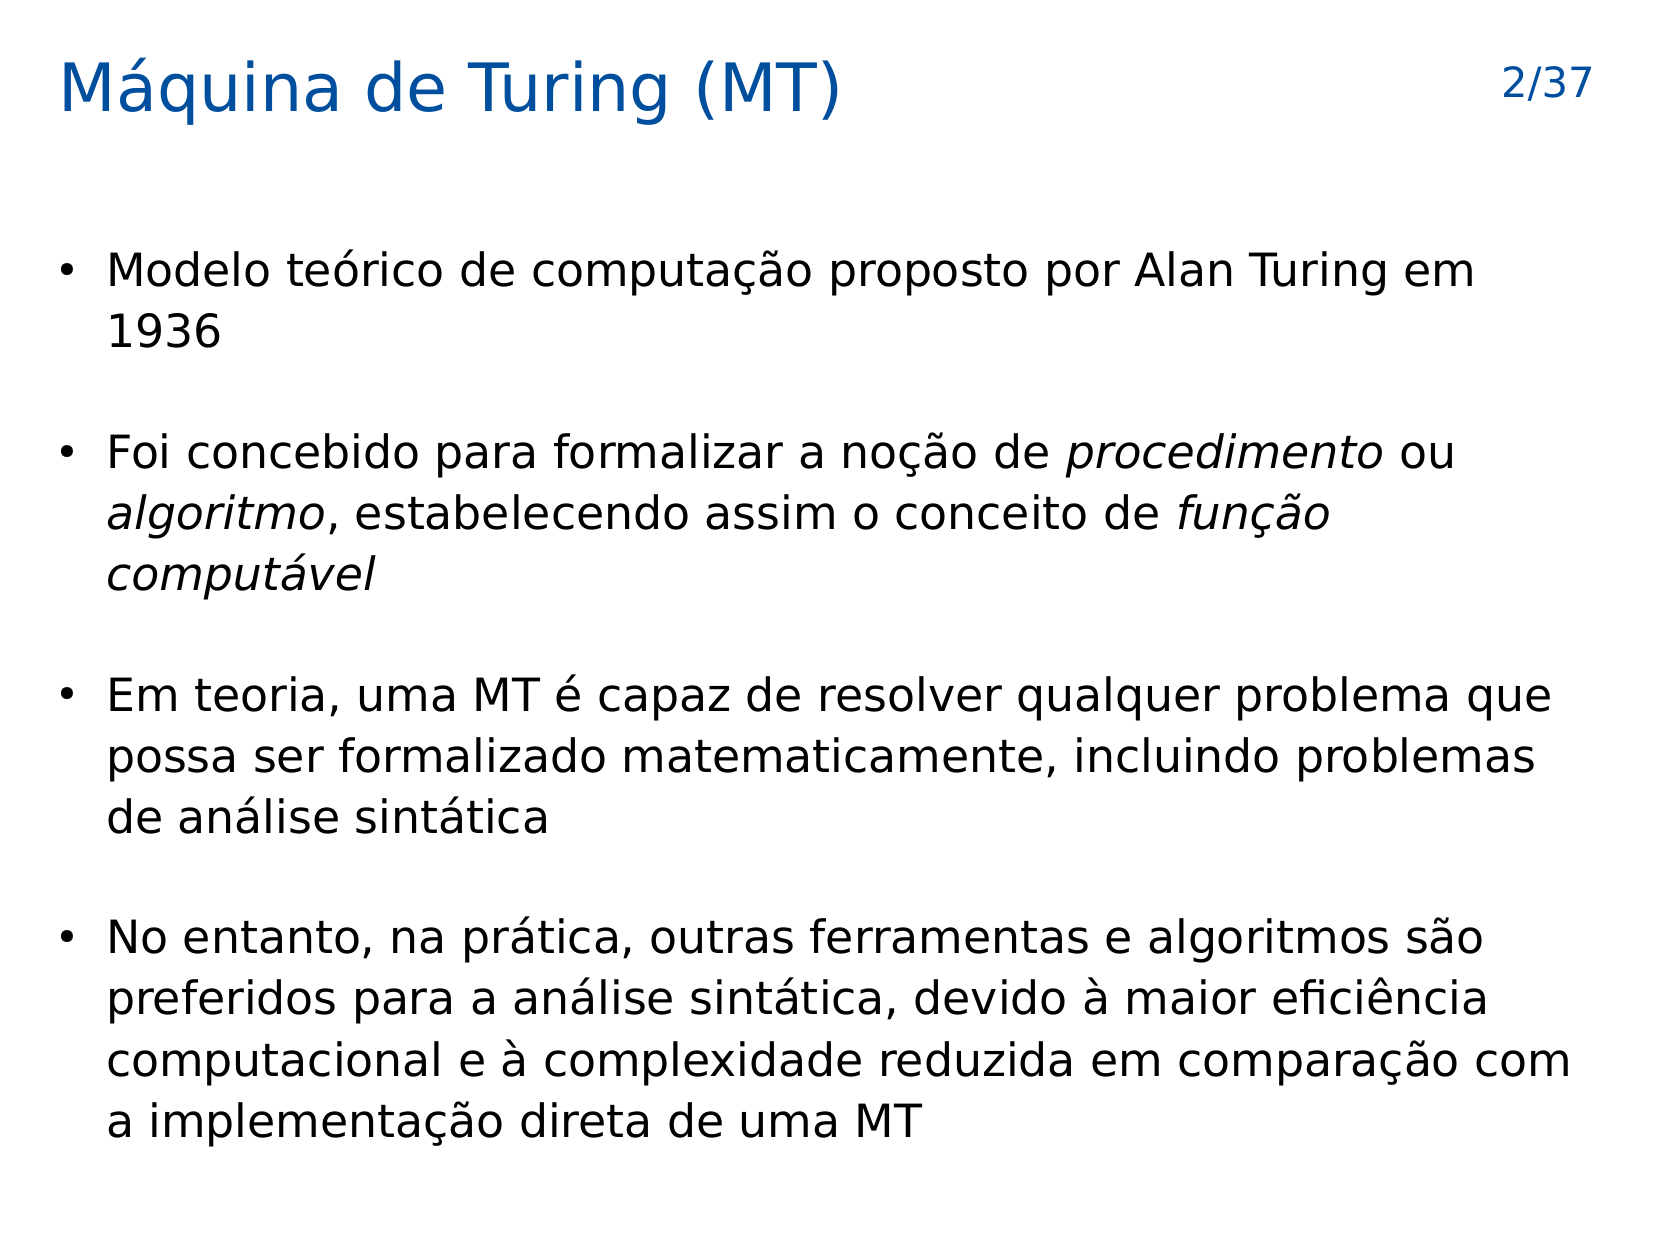

# Máquina de Turing (MT)
2
Modelo teórico de computação proposto por Alan Turing em 1936
Foi concebido para formalizar a noção de procedimento ou algoritmo, estabelecendo assim o conceito de função computável
Em teoria, uma MT é capaz de resolver qualquer problema que possa ser formalizado matematicamente, incluindo problemas de análise sintática
No entanto, na prática, outras ferramentas e algoritmos são preferidos para a análise sintática, devido à maior eficiência computacional e à complexidade reduzida em comparação com a implementação direta de uma MT